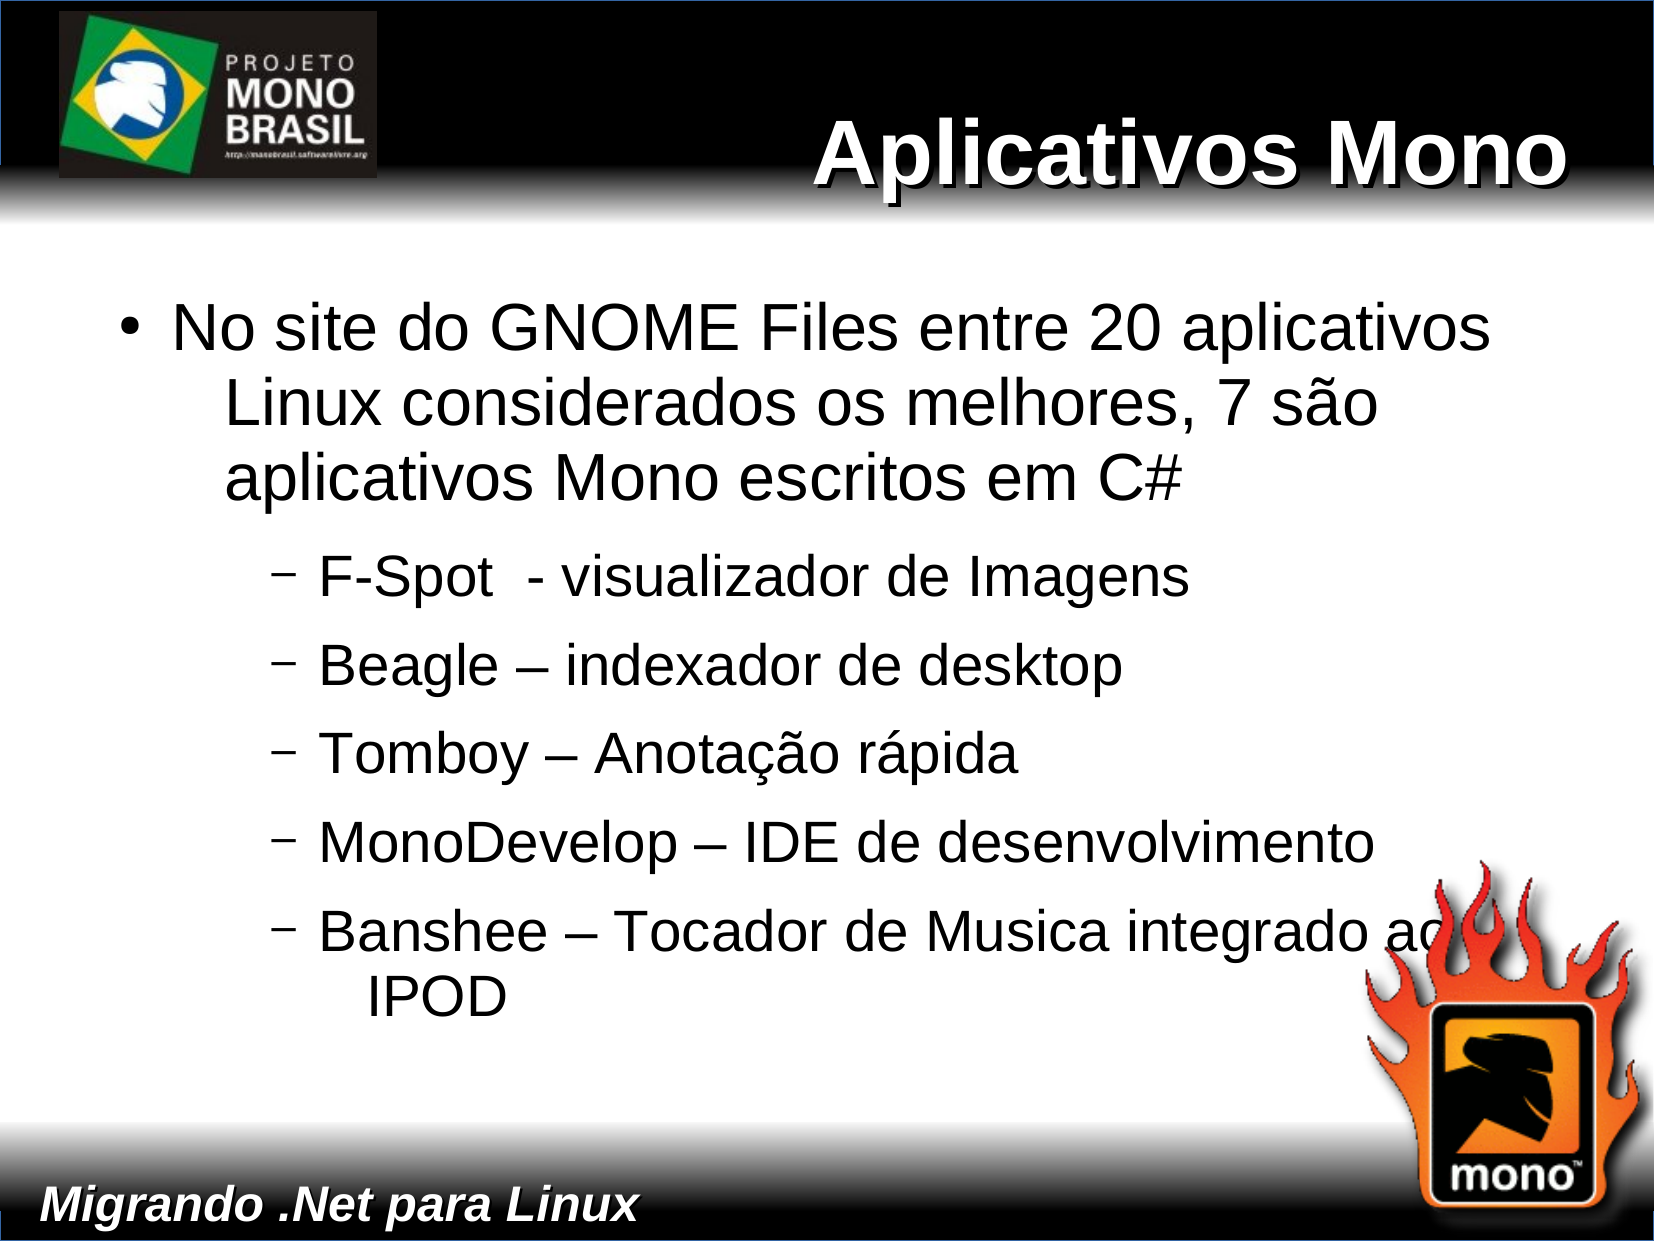

# Aplicativos Mono
No site do GNOME Files entre 20 aplicativos Linux considerados os melhores, 7 são aplicativos Mono escritos em C#
F-Spot - visualizador de Imagens
Beagle – indexador de desktop
Tomboy – Anotação rápida
MonoDevelop – IDE de desenvolvimento
Banshee – Tocador de Musica integrado ao IPOD
Migrando .Net para Linux